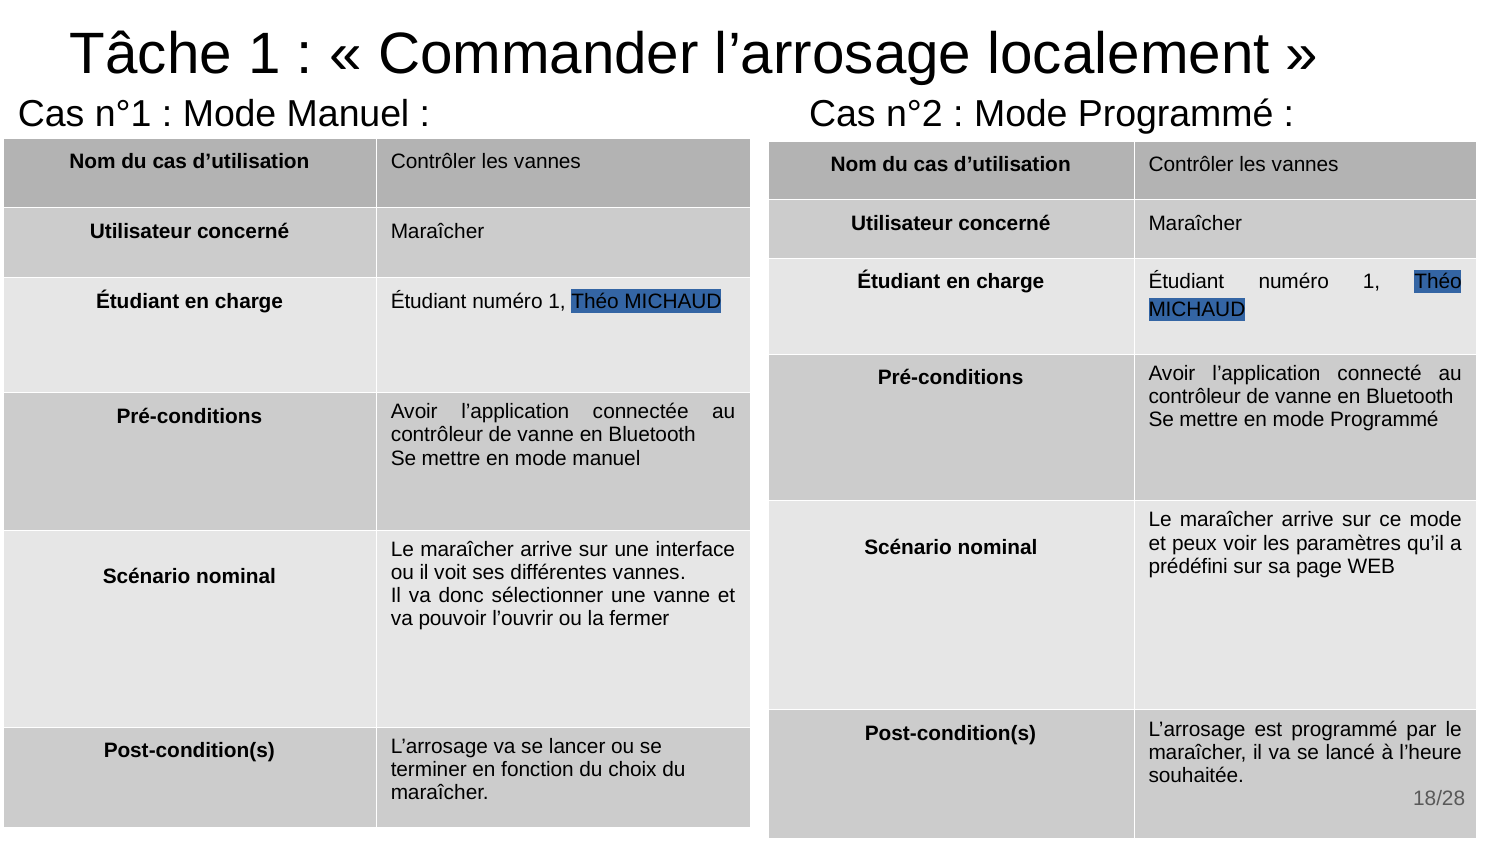

# Tâche 1 : « Commander l’arrosage localement »
Cas n°1 : Mode Manuel :
Cas n°2 : Mode Programmé :
| Nom du cas d’utilisation | Contrôler les vannes |
| --- | --- |
| Utilisateur concerné | Maraîcher |
| Étudiant en charge | Étudiant numéro 1, Théo MICHAUD |
| Pré-conditions | Avoir l’application connectée au contrôleur de vanne en Bluetooth Se mettre en mode manuel |
| Scénario nominal | Le maraîcher arrive sur une interface ou il voit ses différentes vannes. Il va donc sélectionner une vanne et va pouvoir l’ouvrir ou la fermer |
| Post-condition(s) | L’arrosage va se lancer ou se terminer en fonction du choix du maraîcher. |
| Nom du cas d’utilisation | Contrôler les vannes |
| --- | --- |
| Utilisateur concerné | Maraîcher |
| Étudiant en charge | Étudiant numéro 1, Théo MICHAUD |
| Pré-conditions | Avoir l’application connecté au contrôleur de vanne en Bluetooth Se mettre en mode Programmé |
| Scénario nominal | Le maraîcher arrive sur ce mode et peux voir les paramètres qu’il a prédéfini sur sa page WEB |
| Post-condition(s) | L’arrosage est programmé par le maraîcher, il va se lancé à l’heure souhaitée. |